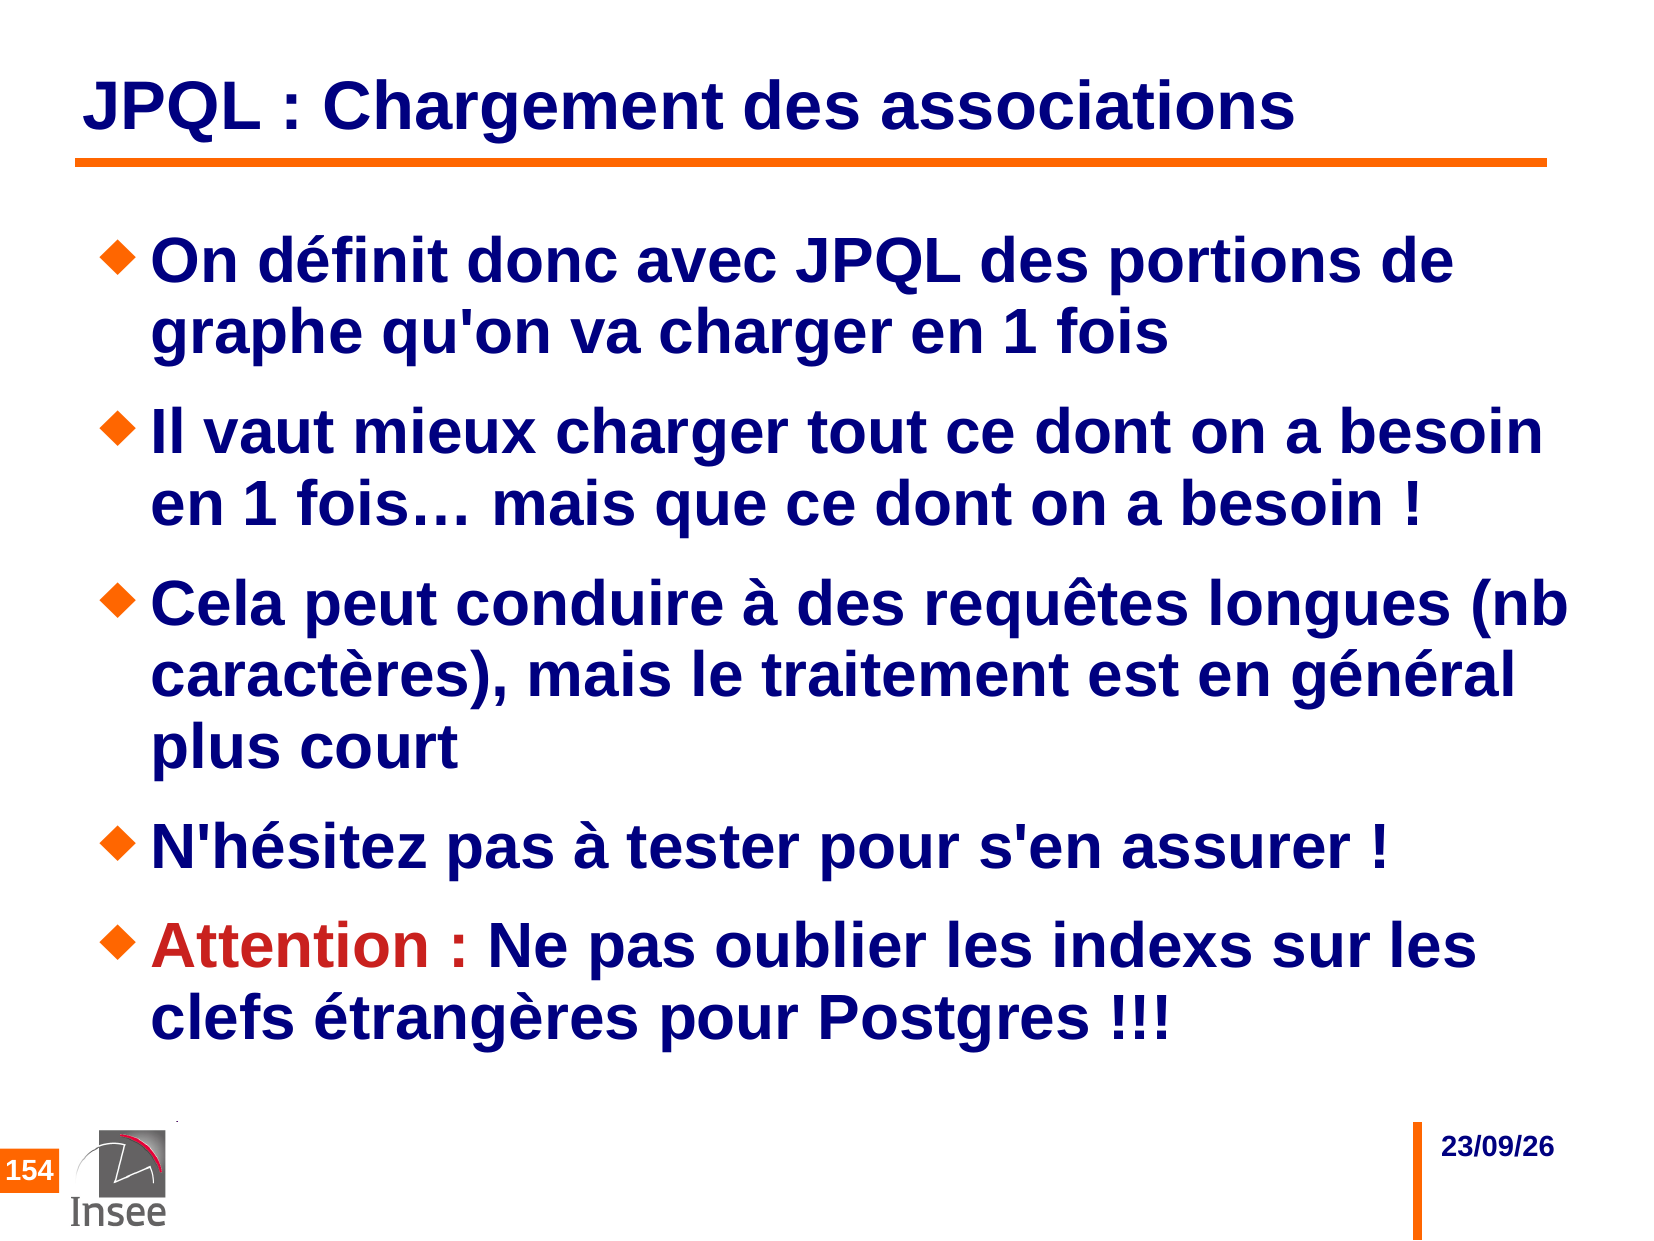

# JPQL : Chargement des associations
On définit donc avec JPQL des portions de graphe qu'on va charger en 1 fois
Il vaut mieux charger tout ce dont on a besoin en 1 fois… mais que ce dont on a besoin !
Cela peut conduire à des requêtes longues (nb caractères), mais le traitement est en général plus court
N'hésitez pas à tester pour s'en assurer !
Attention : Ne pas oublier les indexs sur les clefs étrangères pour Postgres !!!
154